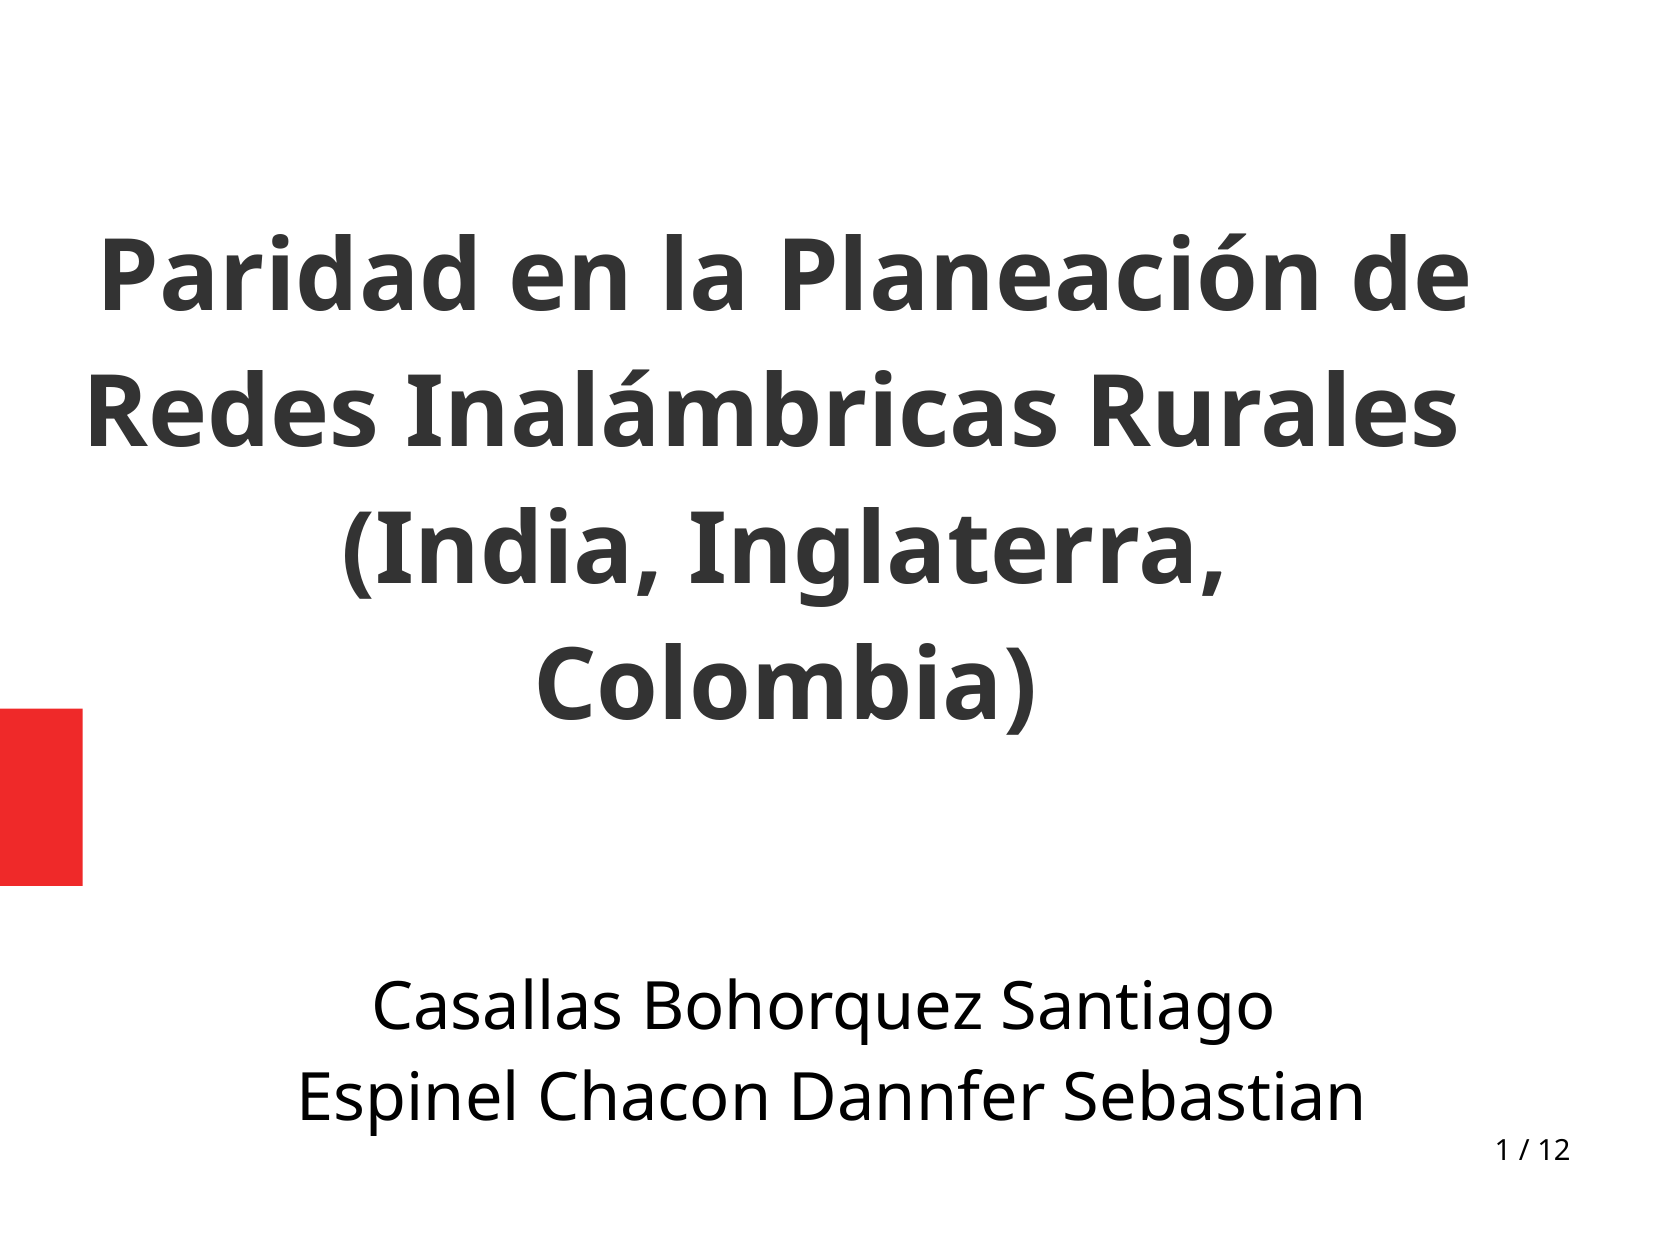

# Paridad en la Planeación de Redes Inalámbricas Rurales (India, Inglaterra, Colombia)
Casallas Bohorquez Santiago
Espinel Chacon Dannfer Sebastian
1